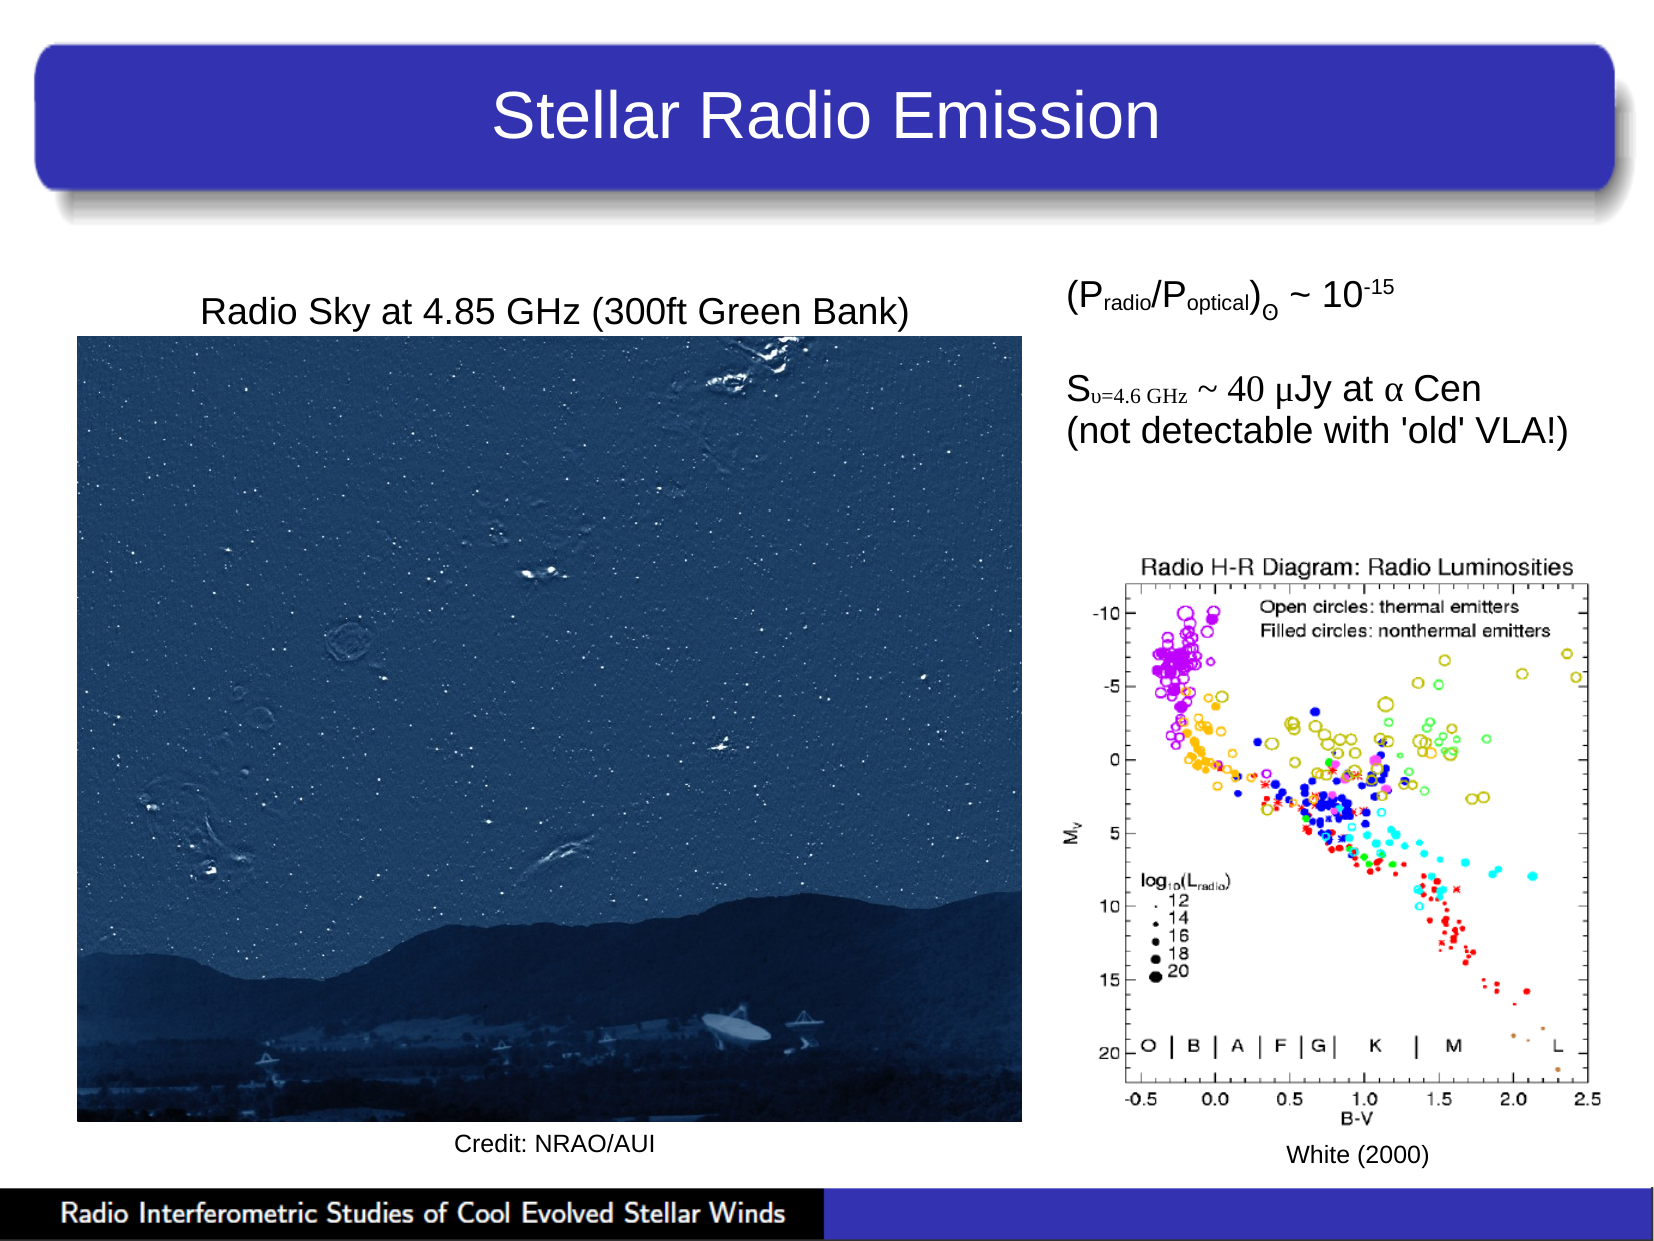

Stellar Radio Emission
(Pradio/Poptical)ʘ ~ 10-15
Sυ=4.6 GHz ~ 40 μJy at α Cen
(not detectable with 'old' VLA!)
Radio Sky at 4.85 GHz (300ft Green Bank)
Credit: NRAO/AUI
Credit: NRAO/AUI
White (2000)